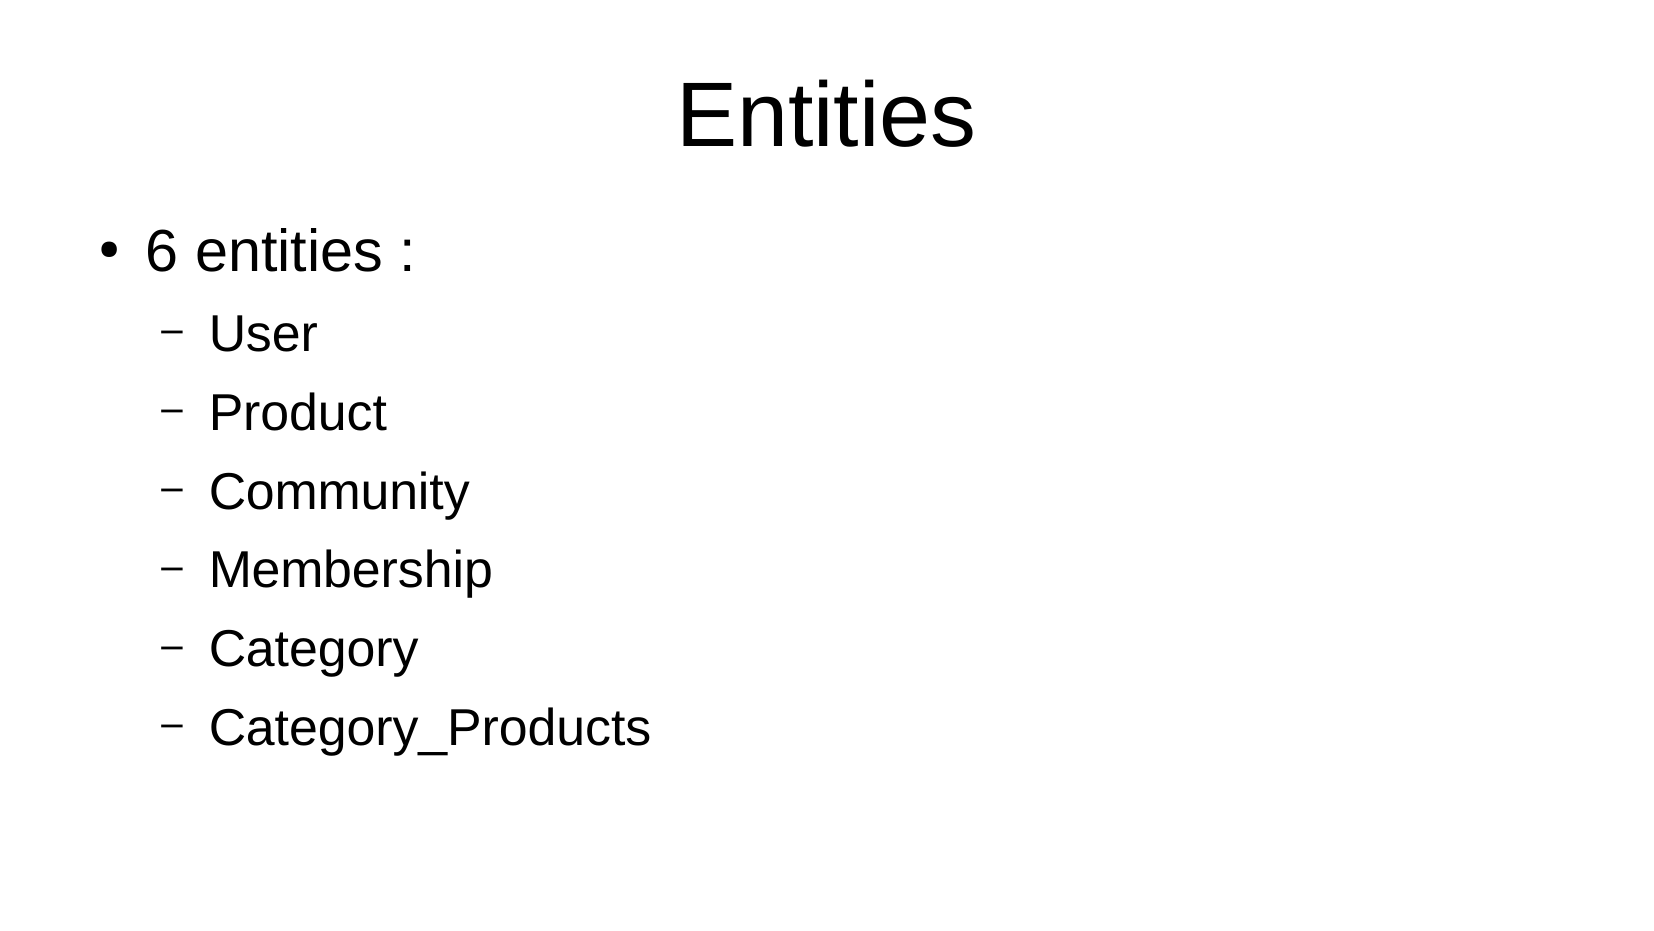

# Entities
6 entities :
User
Product
Community
Membership
Category
Category_Products